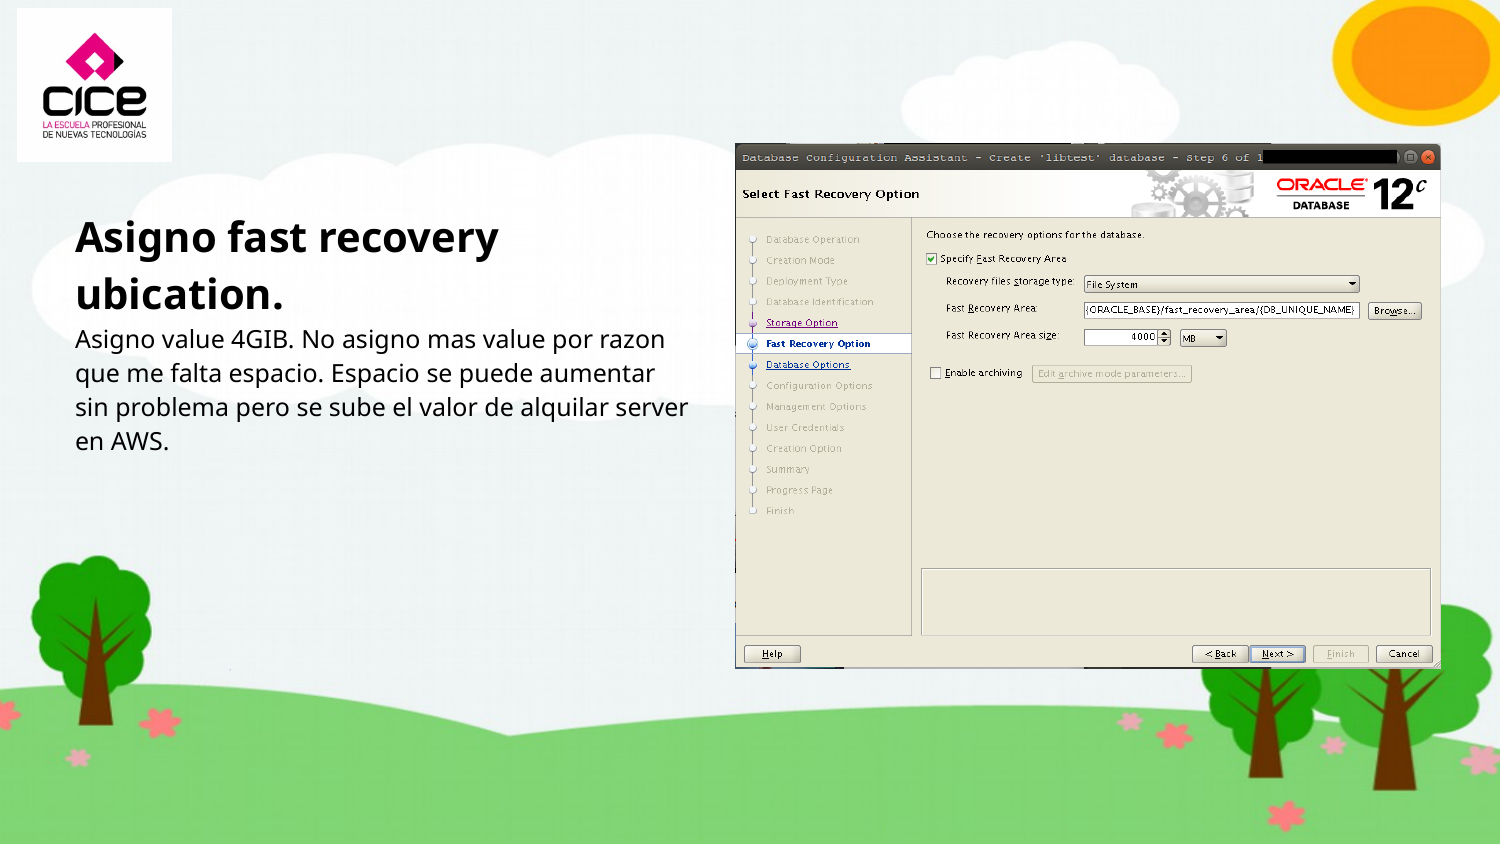

# Asigno fast recovery ubication. Asigno value 4GIB. No asigno mas value por razon que me falta espacio. Espacio se puede aumentar sin problema pero se sube el valor de alquilar server en AWS.